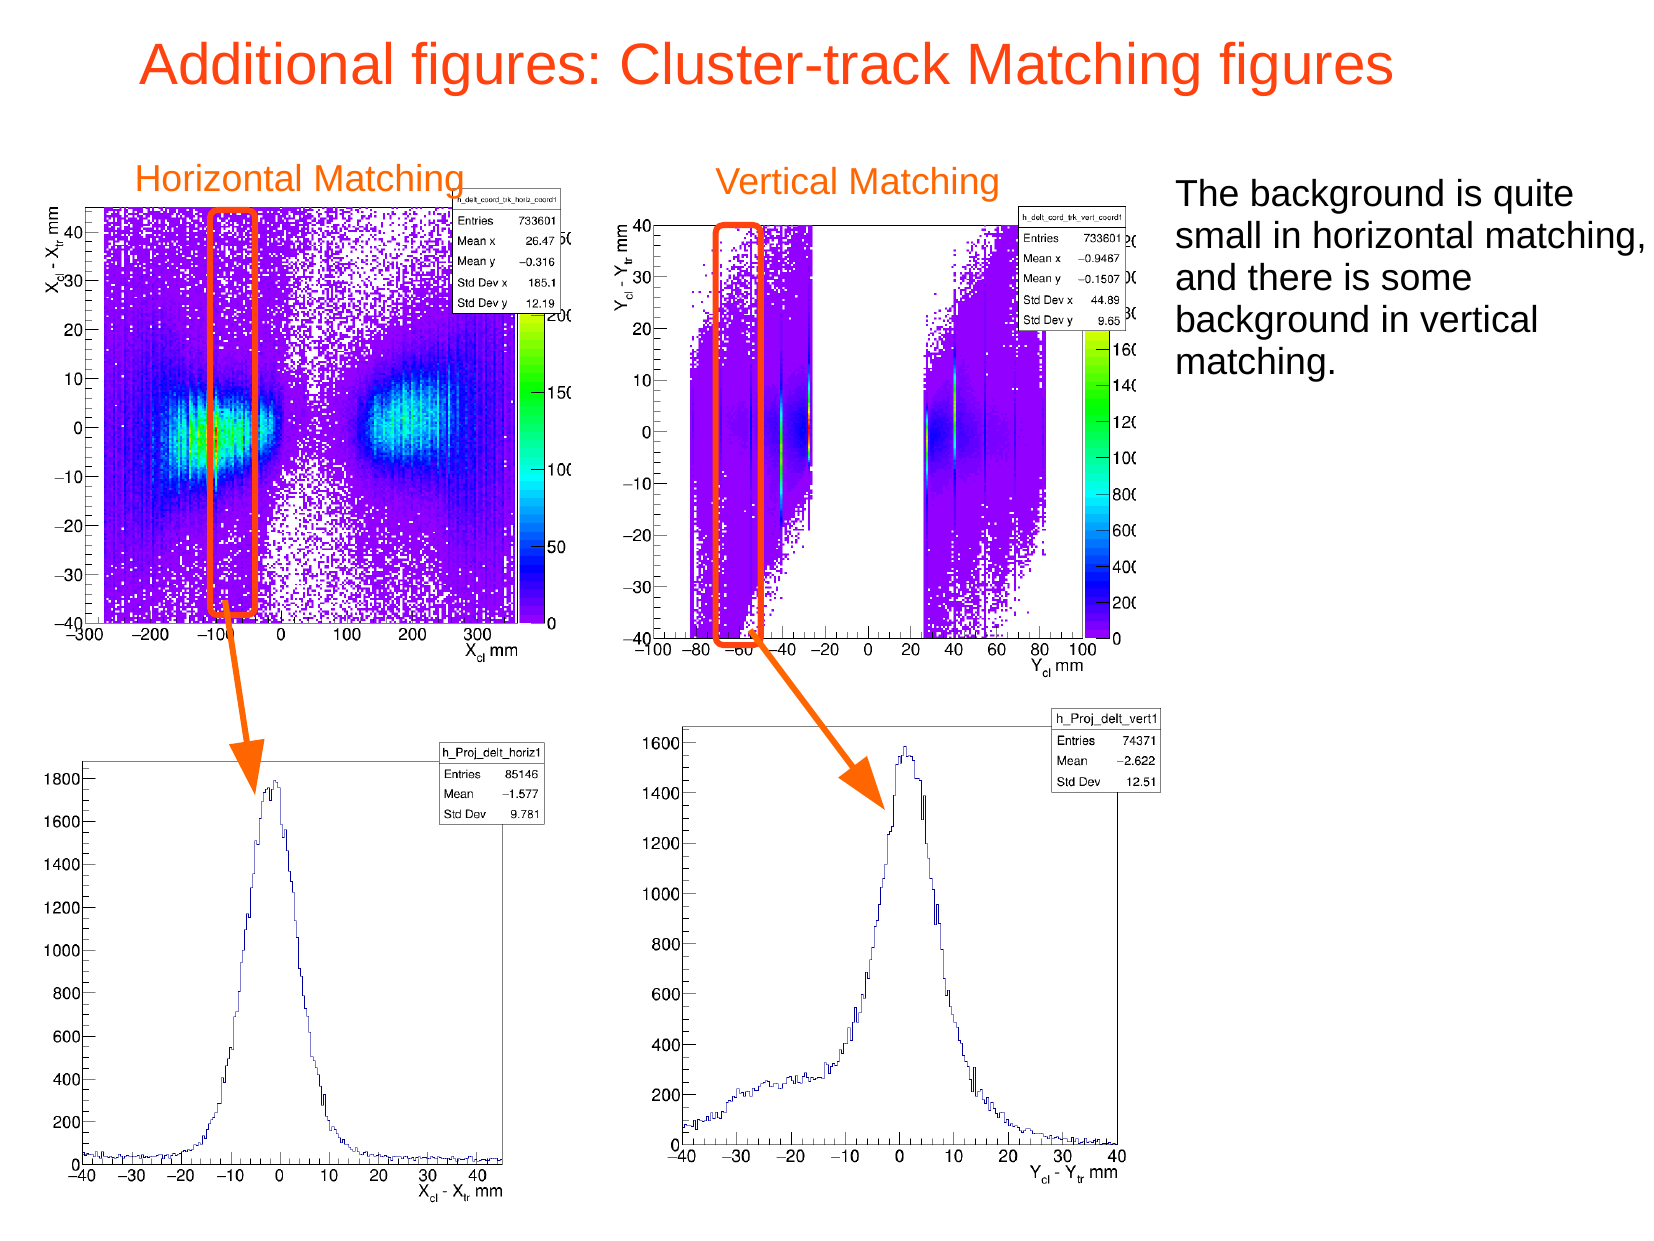

Additional figures: Cluster-track Matching figures
Horizontal Matching
Vertical Matching
The background is quite
small in horizontal matching,
and there is some
background in vertical
matching.